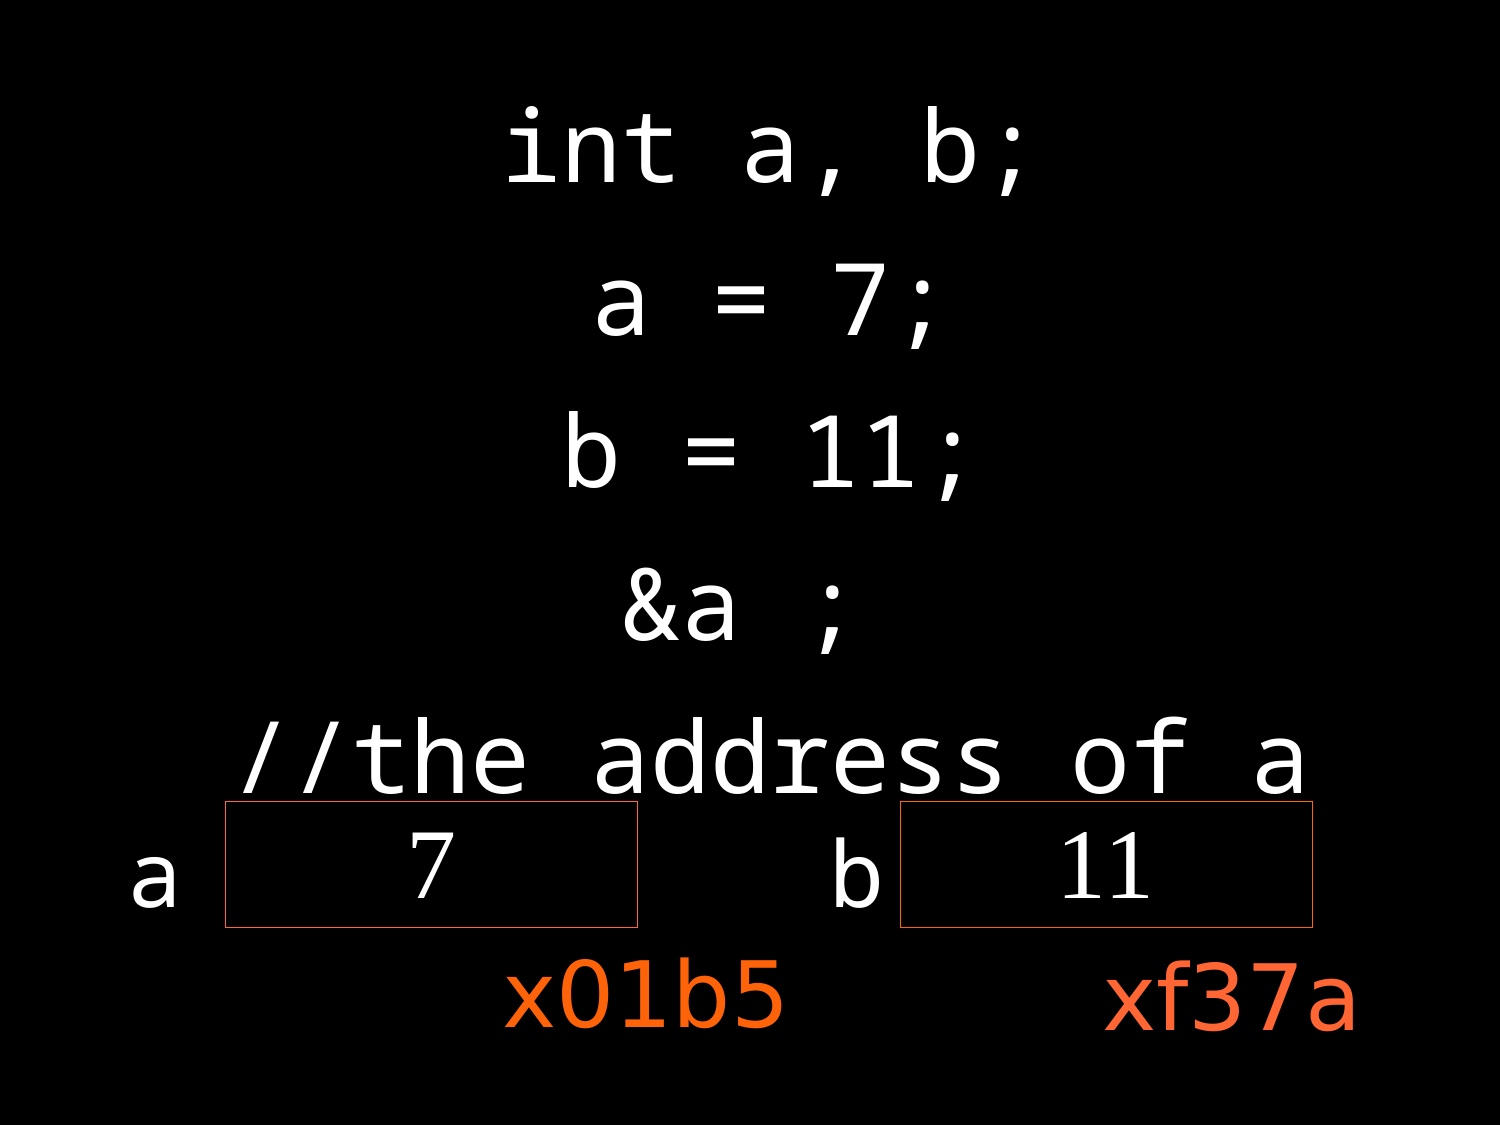

# int a, b;
a = 7;
b = 11;
&a ;
//the address of a
a
7
b
11
x01b5
xf37a